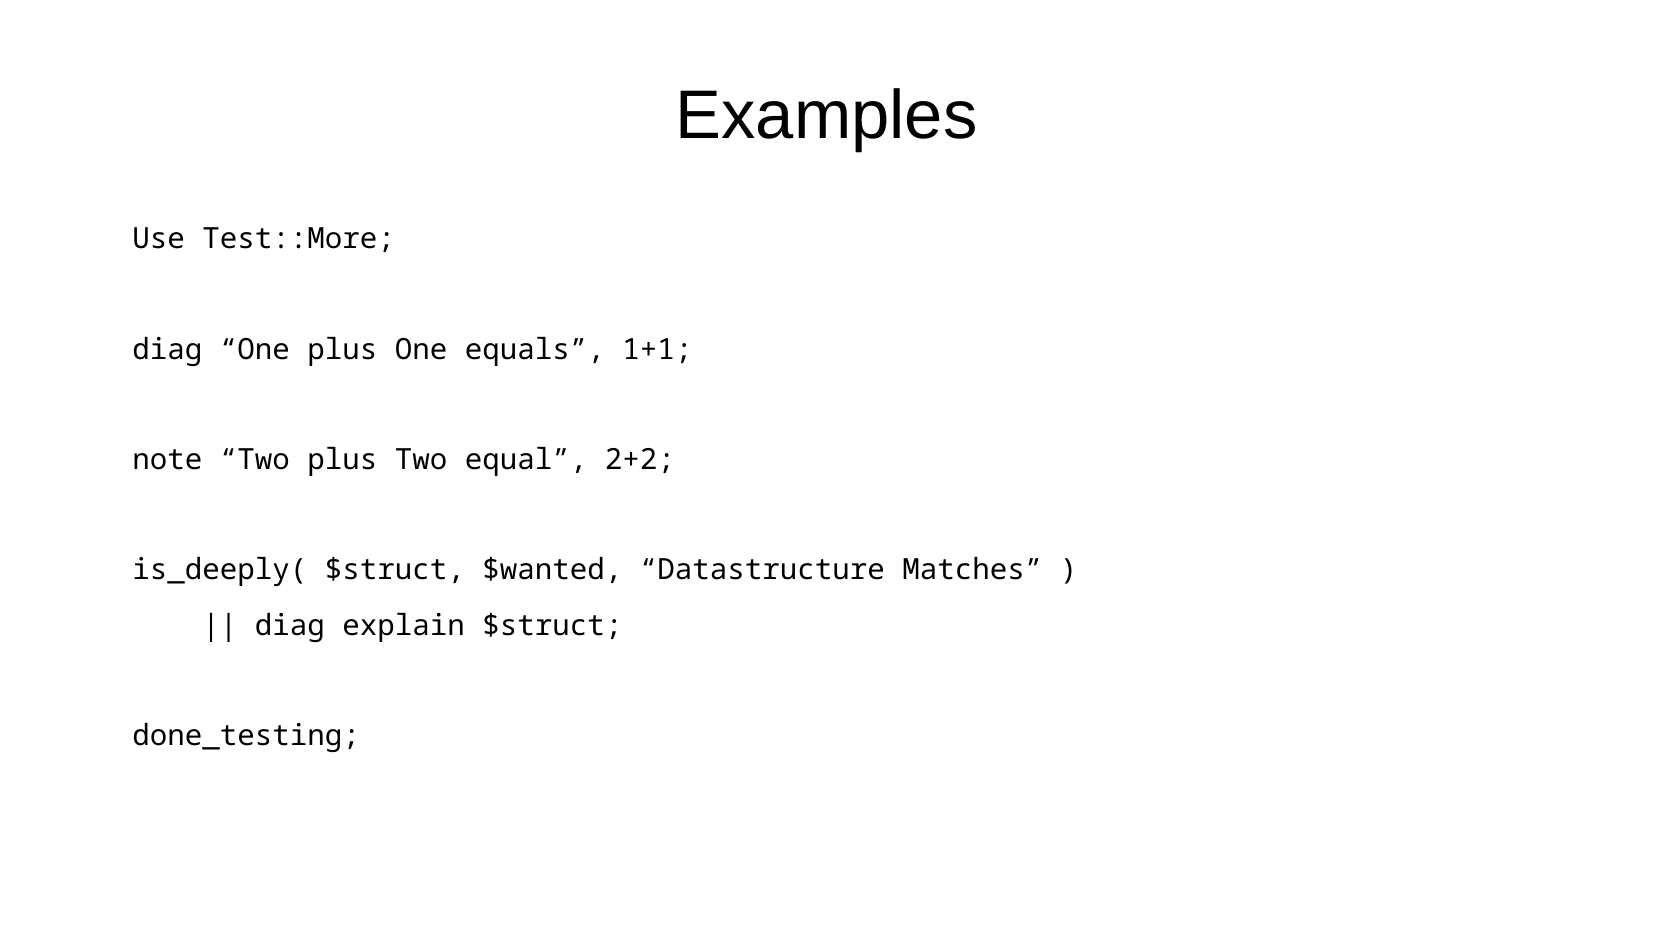

# Examples
Use Test::More;
diag “One plus One equals”, 1+1;
note “Two plus Two equal”, 2+2;
is_deeply( $struct, $wanted, “Datastructure Matches” )
 || diag explain $struct;
done_testing;